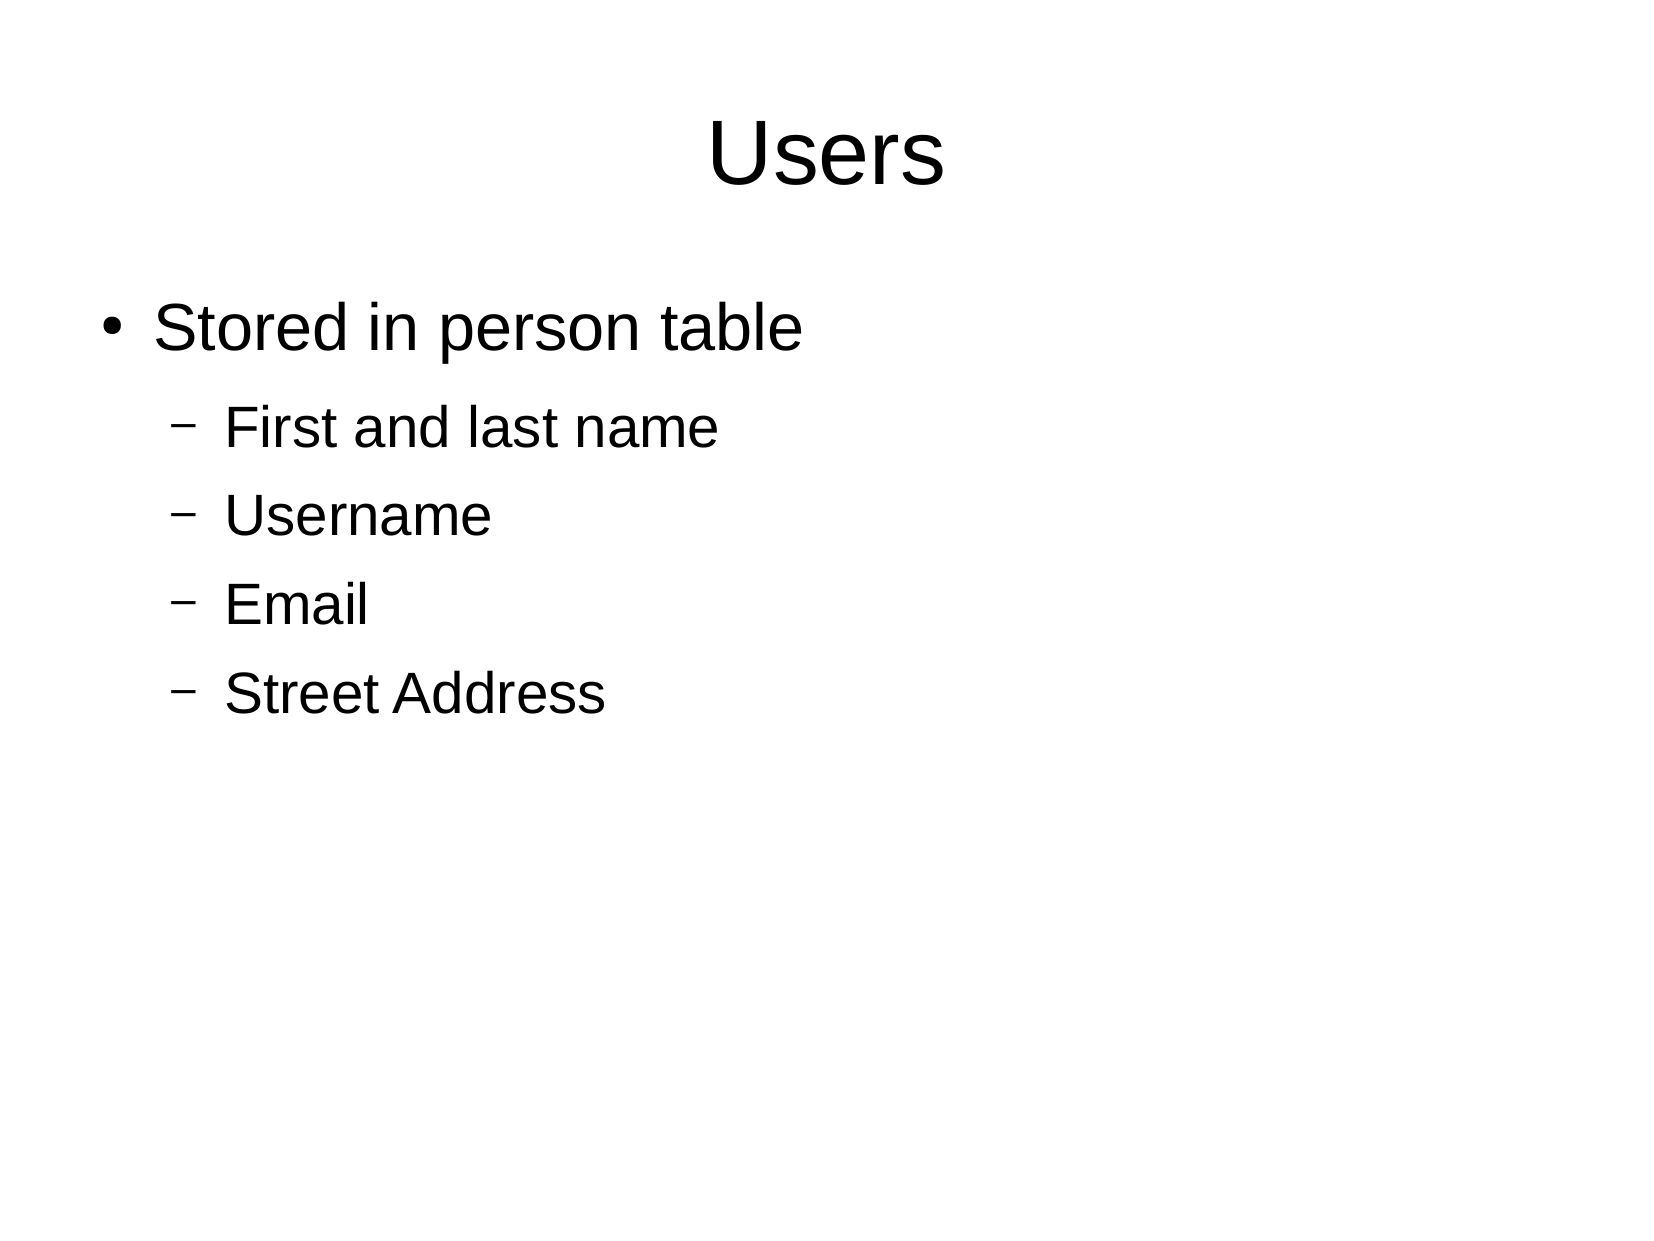

# Users
Stored in person table
First and last name
Username
Email
Street Address